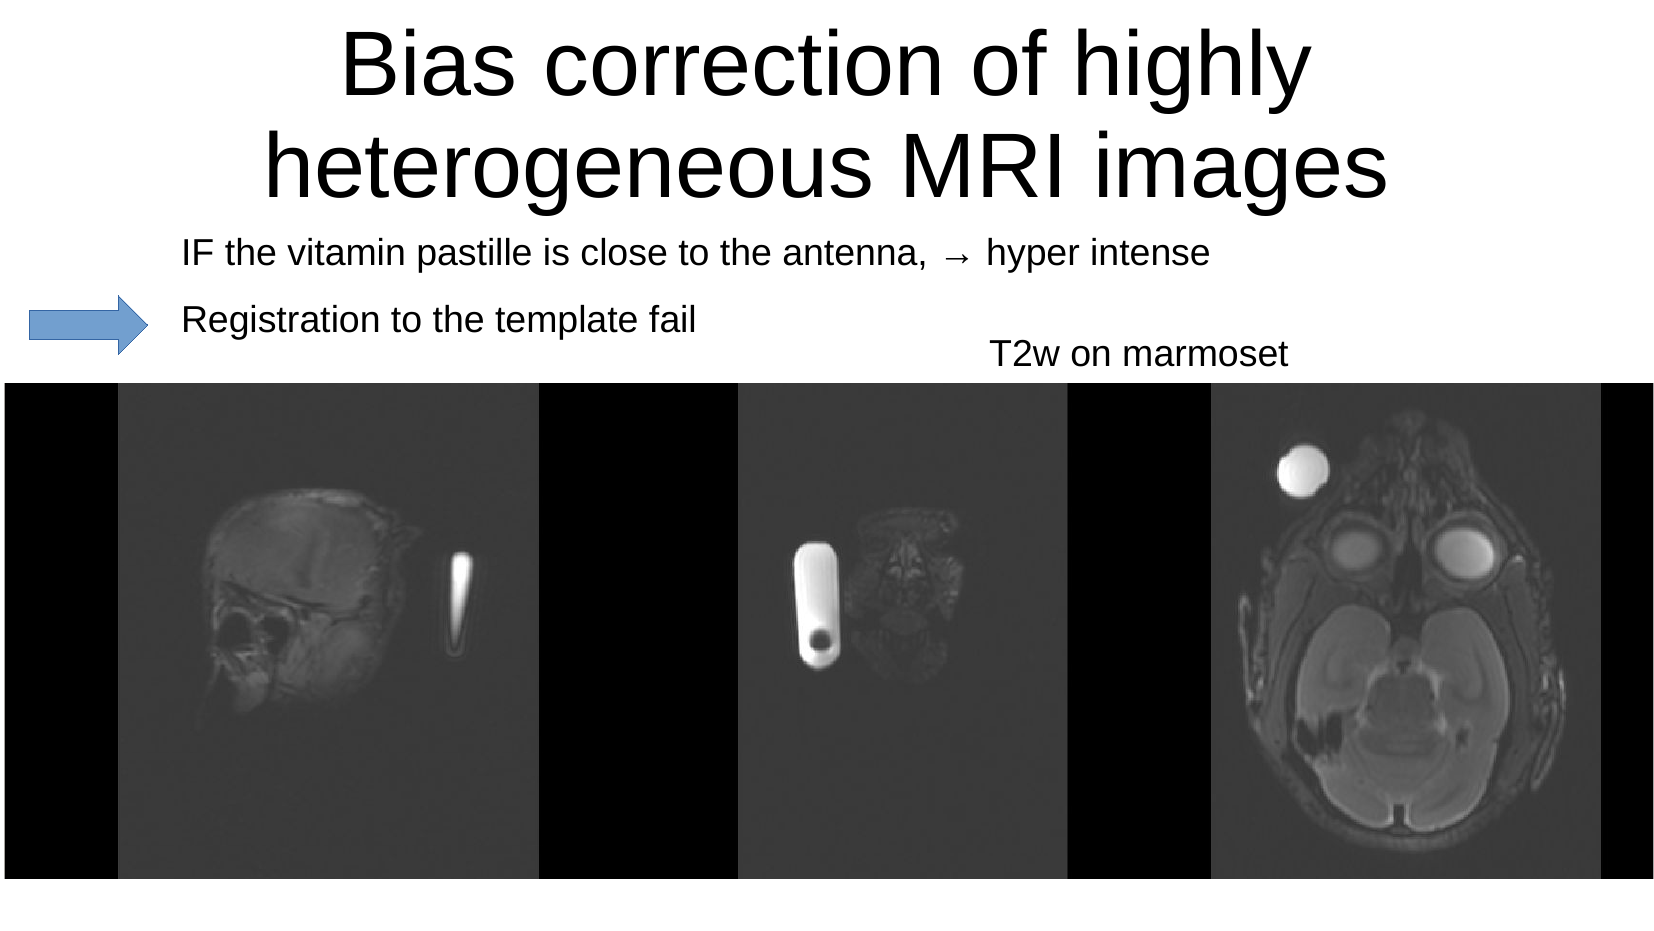

# Bias correction of highly heterogeneous MRI images
IF the vitamin pastille is close to the antenna, → hyper intense
Registration to the template fail
T2w on marmoset